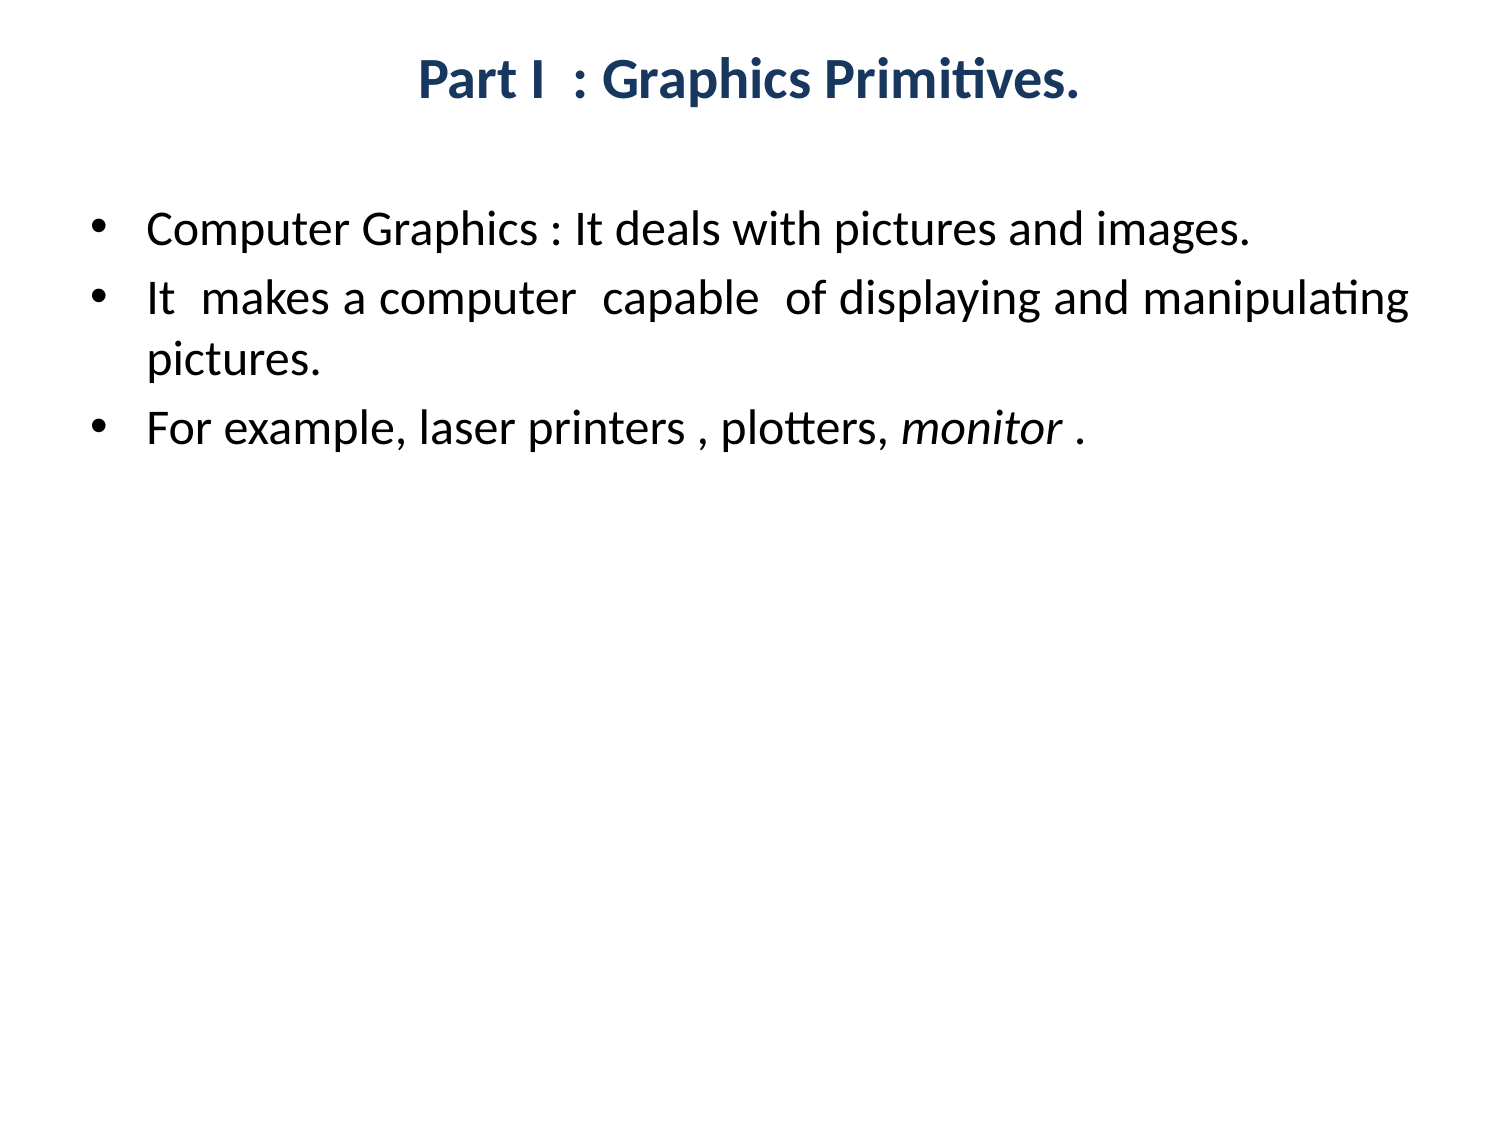

# Part I : Graphics Primitives.
Computer Graphics : It deals with pictures and images.
It makes a computer capable of displaying and manipulating pictures.
For example, laser printers , plotters, monitor .